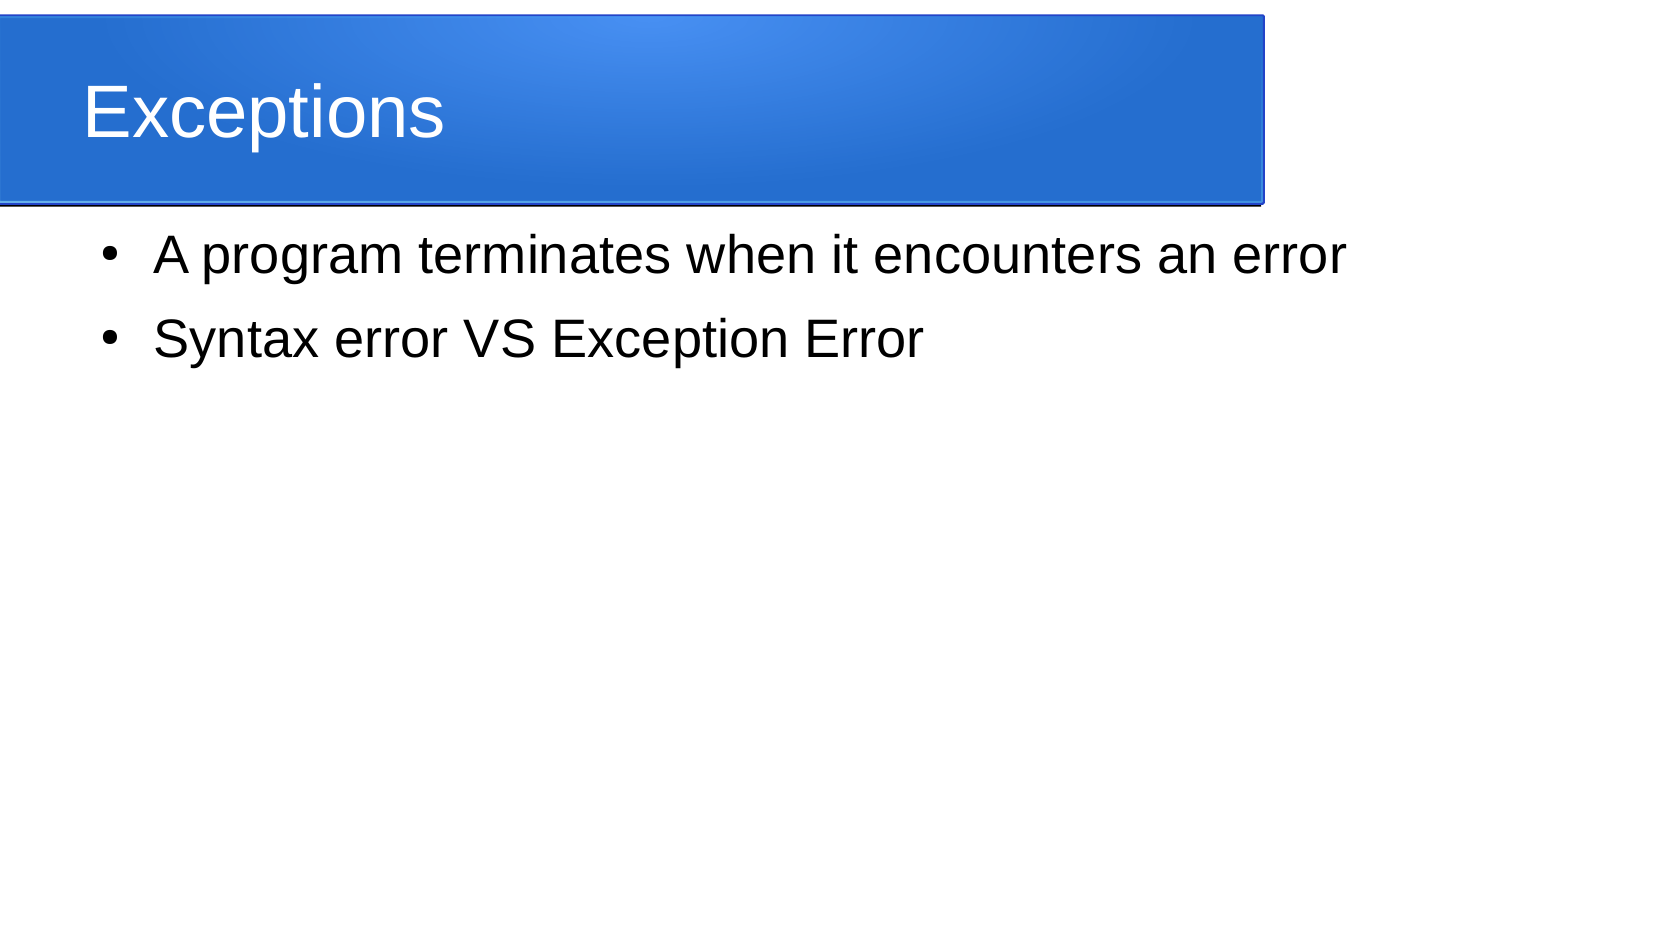

# Exceptions
A program terminates when it encounters an error
Syntax error VS Exception Error